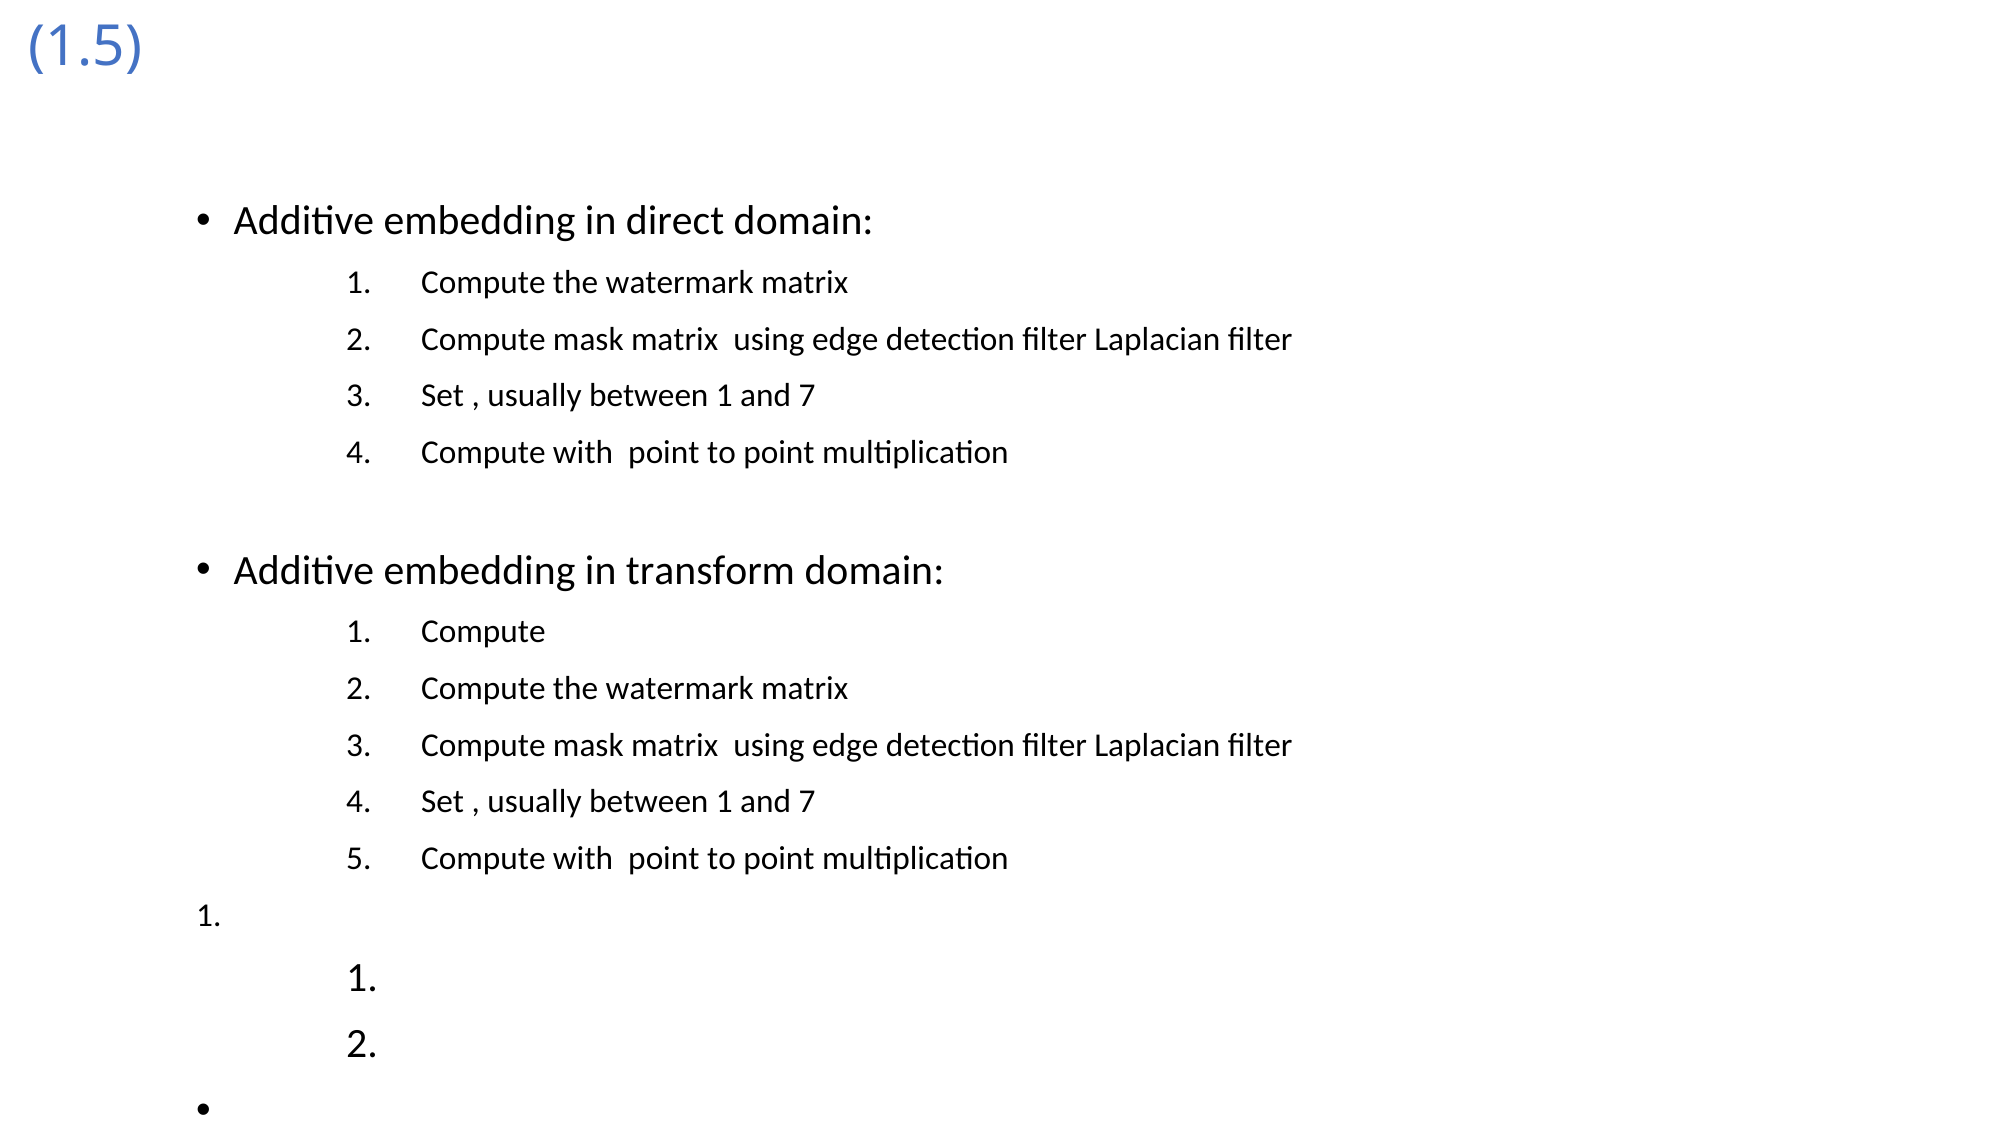

# (1.5)
Additive embedding in direct domain:
Compute the watermark matrix
Compute mask matrix using edge detection filter Laplacian filter
Set , usually between 1 and 7
Compute with point to point multiplication
Additive embedding in transform domain:
Compute
Compute the watermark matrix
Compute mask matrix using edge detection filter Laplacian filter
Set , usually between 1 and 7
Compute with point to point multiplication